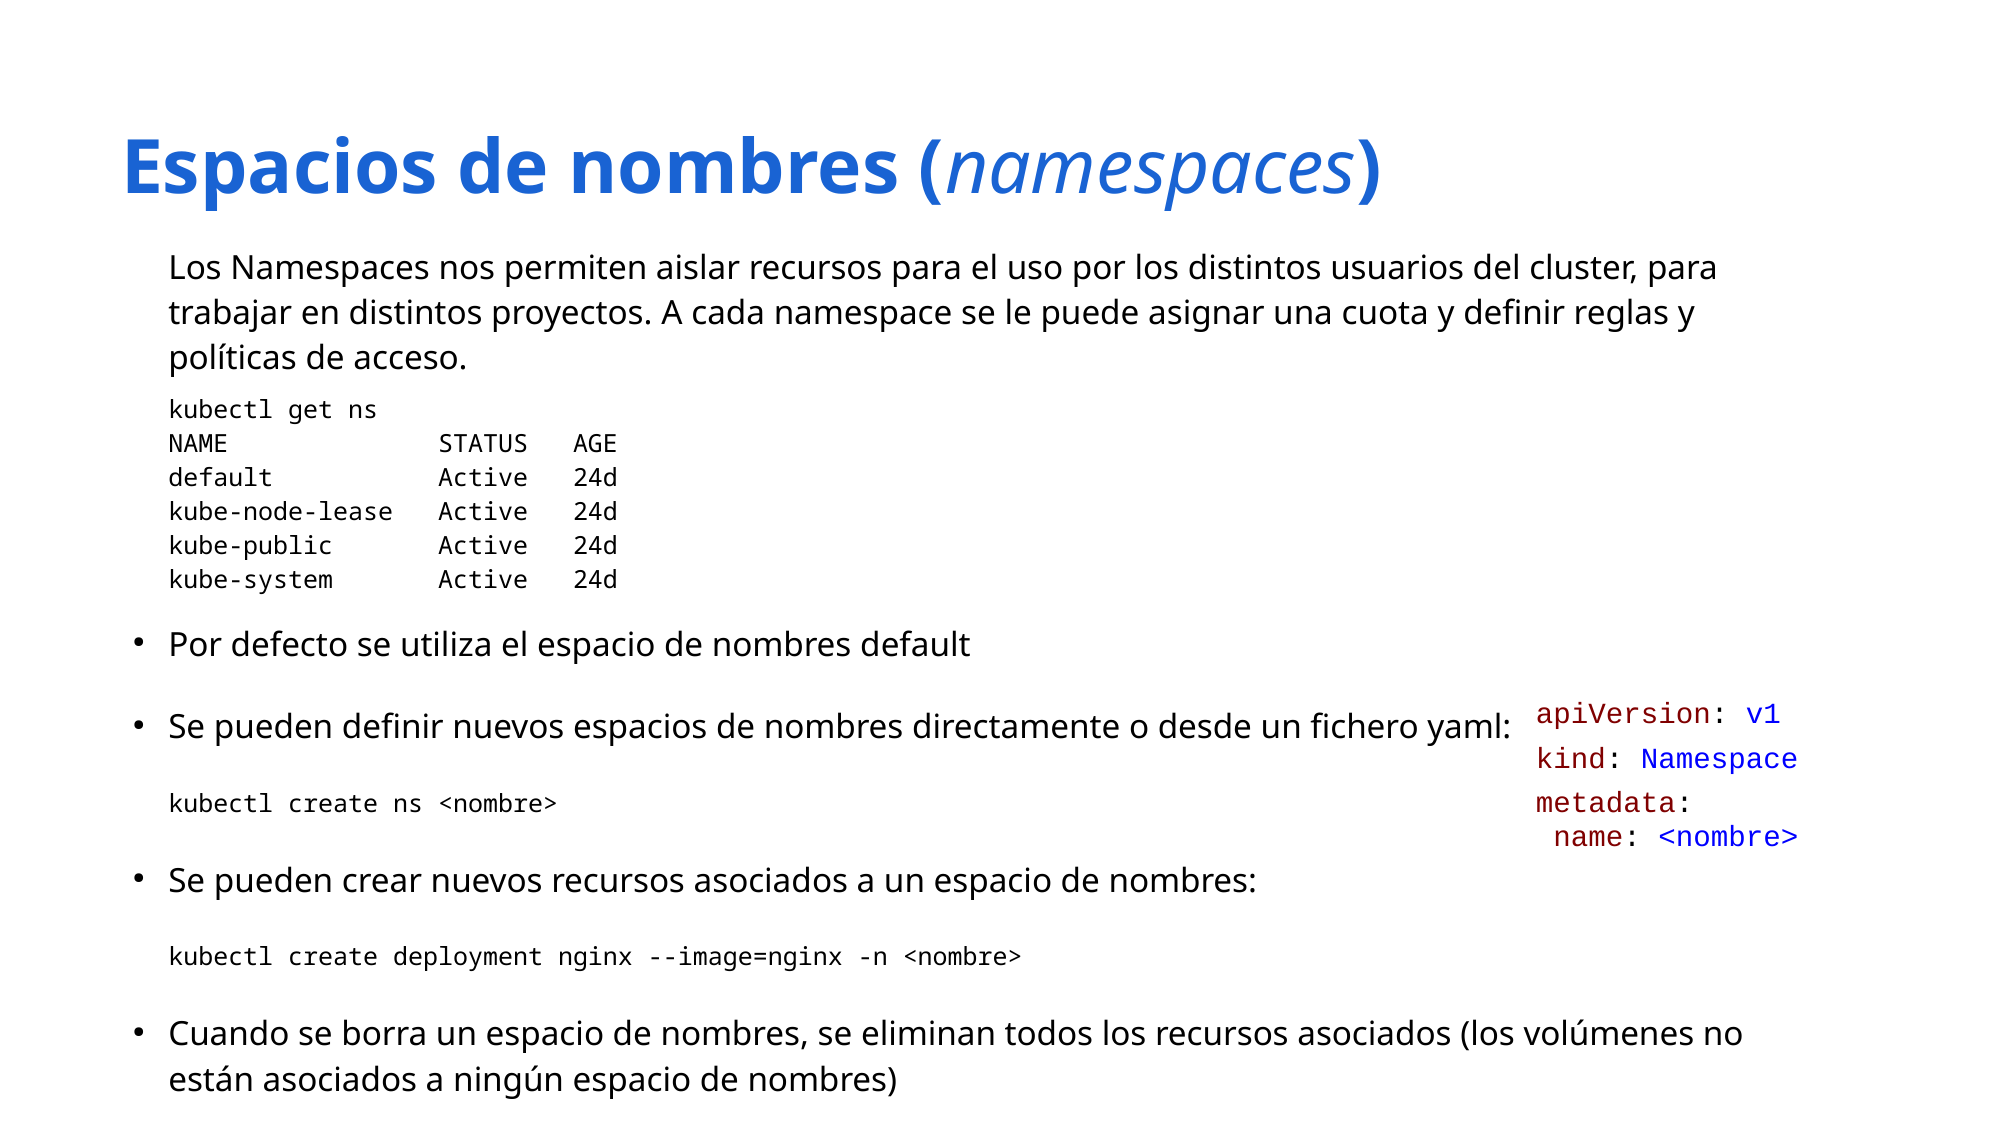

Espacios de nombres (namespaces)
Los Namespaces nos permiten aislar recursos para el uso por los distintos usuarios del cluster, para trabajar en distintos proyectos. A cada namespace se le puede asignar una cuota y definir reglas y políticas de acceso.
kubectl get ns
NAME STATUS AGE
default Active 24d
kube-node-lease Active 24d
kube-public Active 24d
kube-system Active 24d
Por defecto se utiliza el espacio de nombres default
Se pueden definir nuevos espacios de nombres directamente o desde un fichero yaml:
kubectl create ns <nombre>
Se pueden crear nuevos recursos asociados a un espacio de nombres:
kubectl create deployment nginx --image=nginx -n <nombre>
Cuando se borra un espacio de nombres, se eliminan todos los recursos asociados (los volúmenes no están asociados a ningún espacio de nombres)
apiVersion: v1
kind: Namespace
metadata:
 name: <nombre>